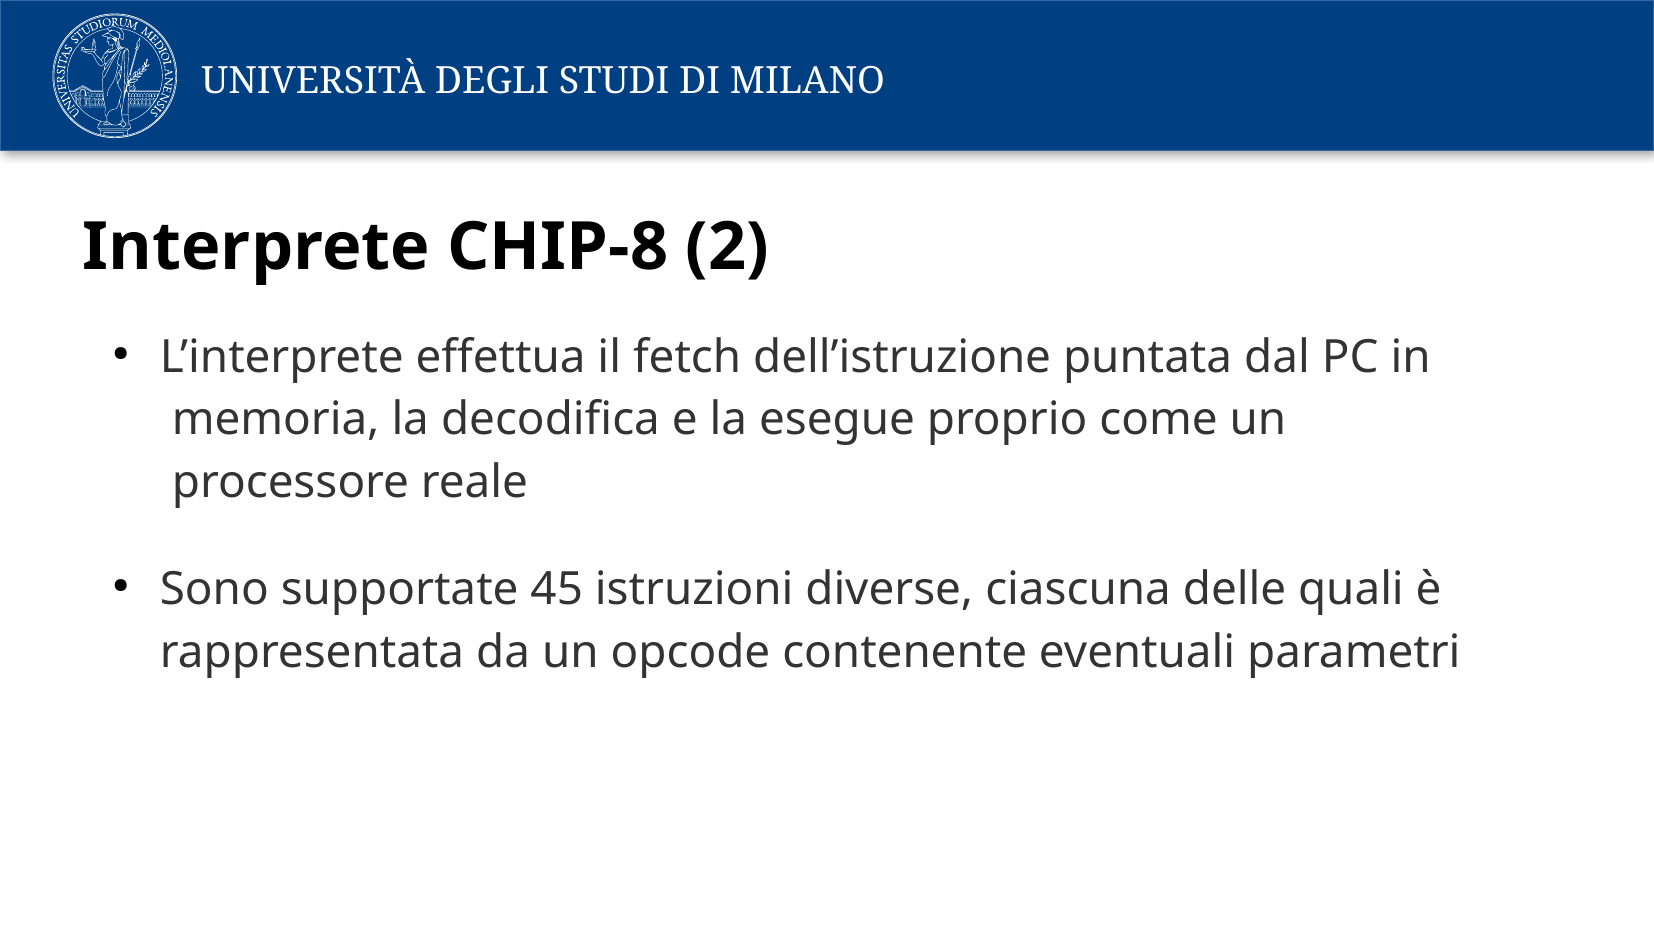

UNIVERSITÀ DEGLI STUDI DI MILANO
# Interprete CHIP-8 (2)
 L’interprete effettua il fetch dell’istruzione puntata dal PC in memoria, la decodifica e la esegue proprio come un processore reale
 Sono supportate 45 istruzioni diverse, ciascuna delle quali è rappresentata da un opcode contenente eventuali parametri